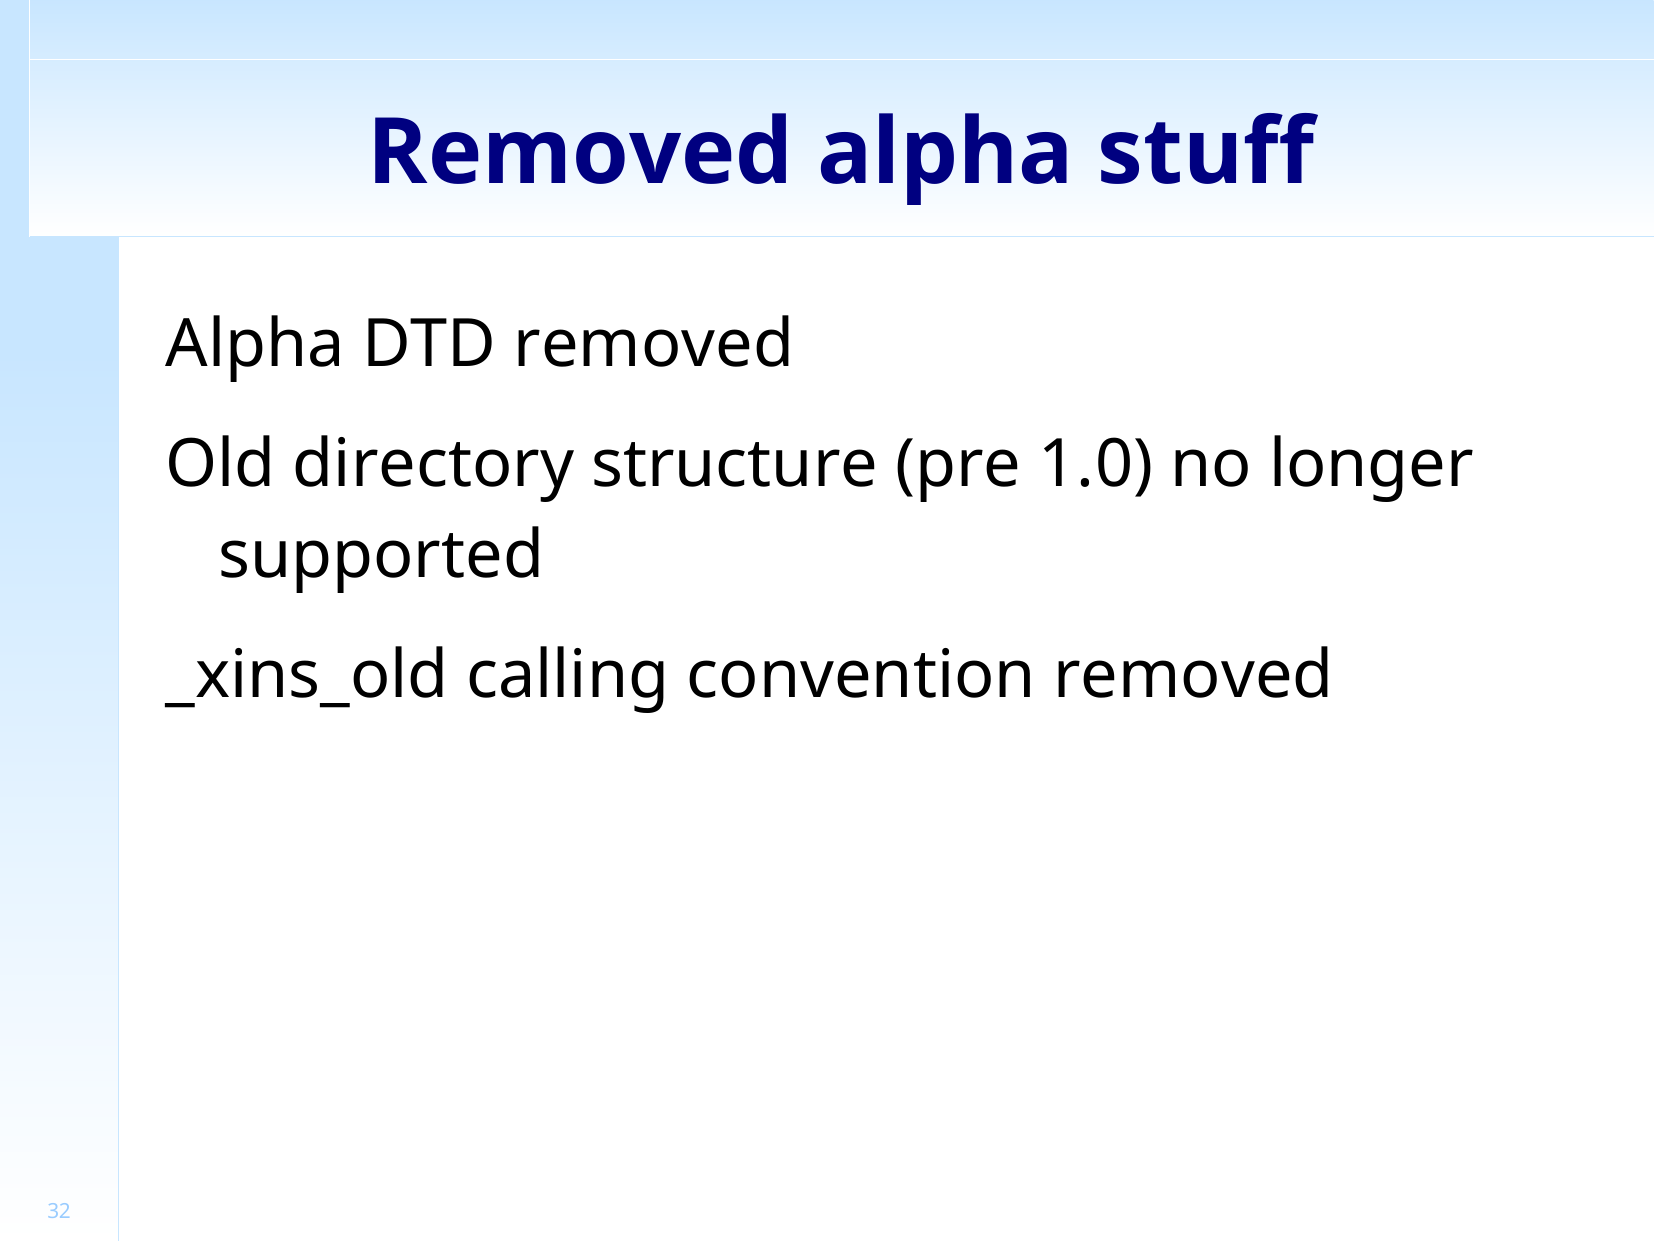

# Removed alpha stuff
Alpha DTD removed
Old directory structure (pre 1.0) no longer supported
_xins_old calling convention removed